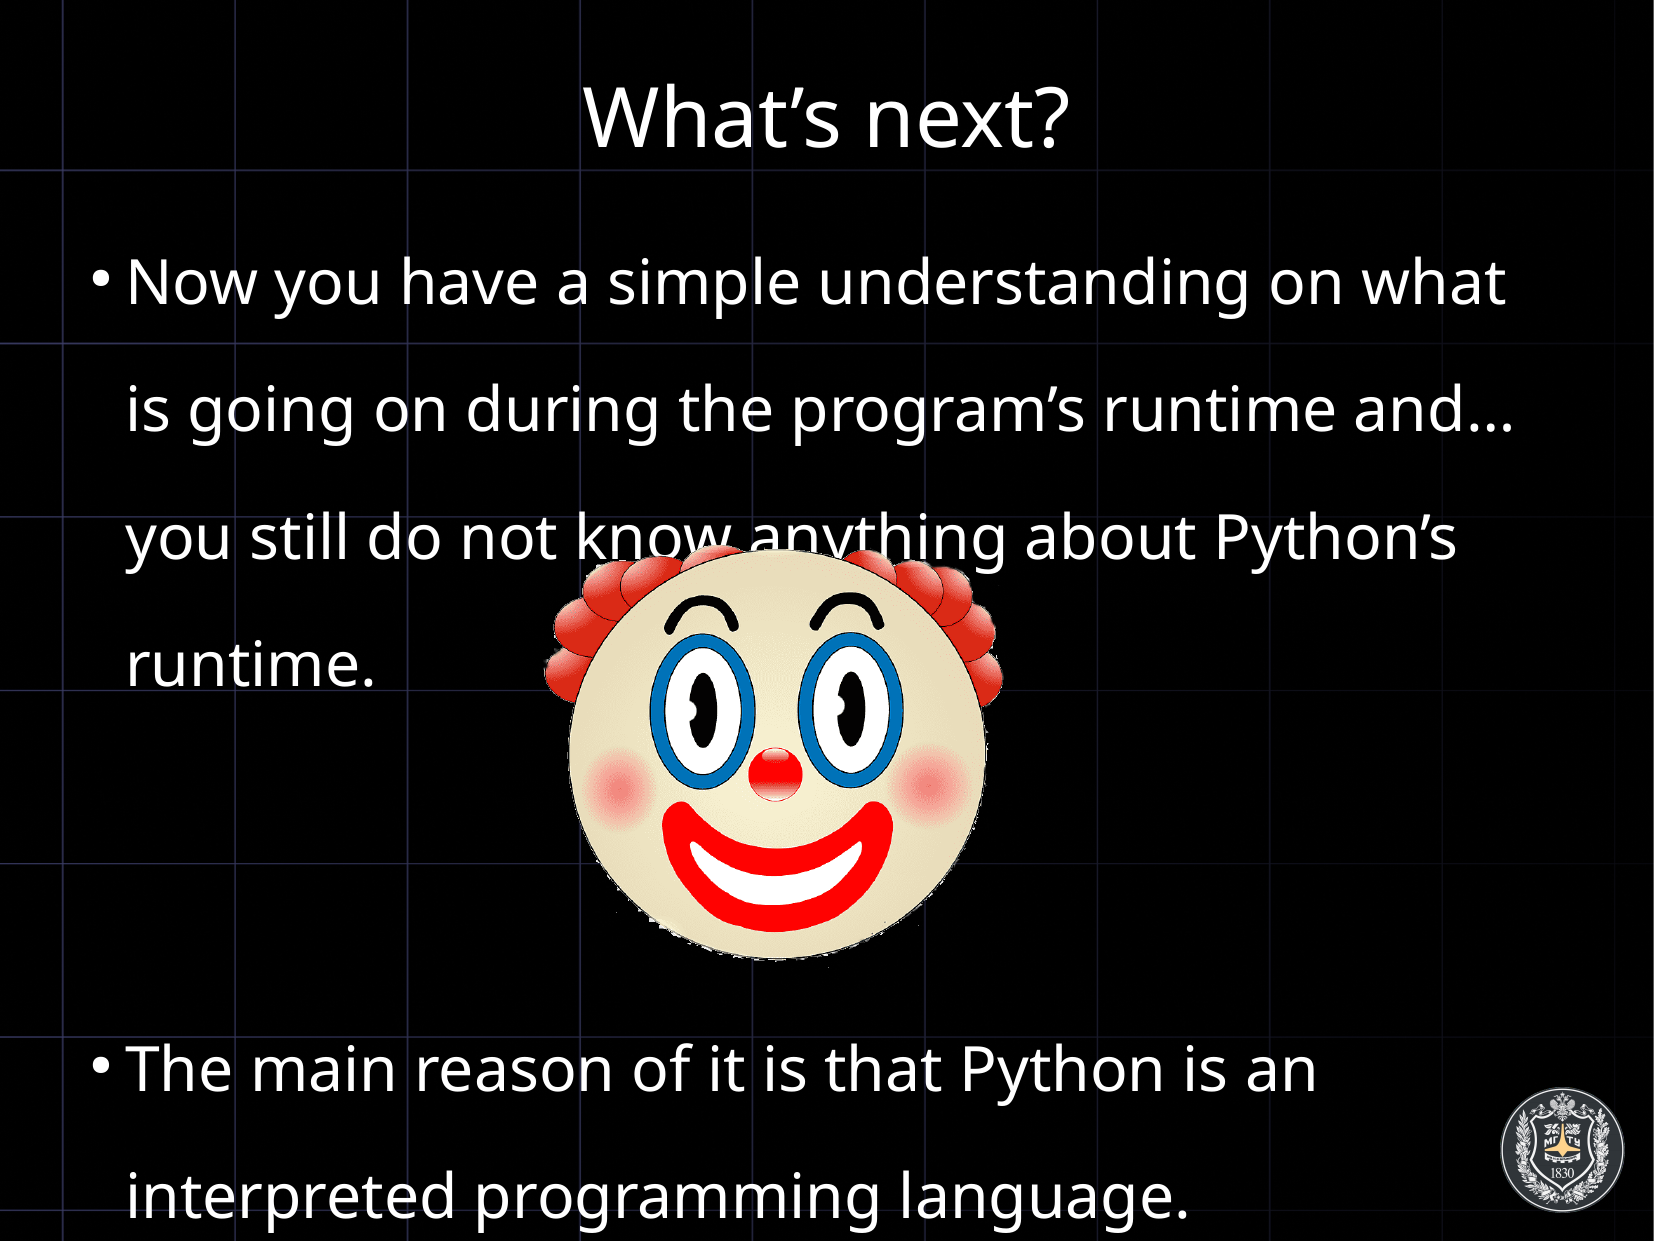

# What’s next?
Now you have a simple understanding on what is going on during the program’s runtime and… you still do not know anything about Python’s runtime.
The main reason of it is that Python is an interpreted programming language.